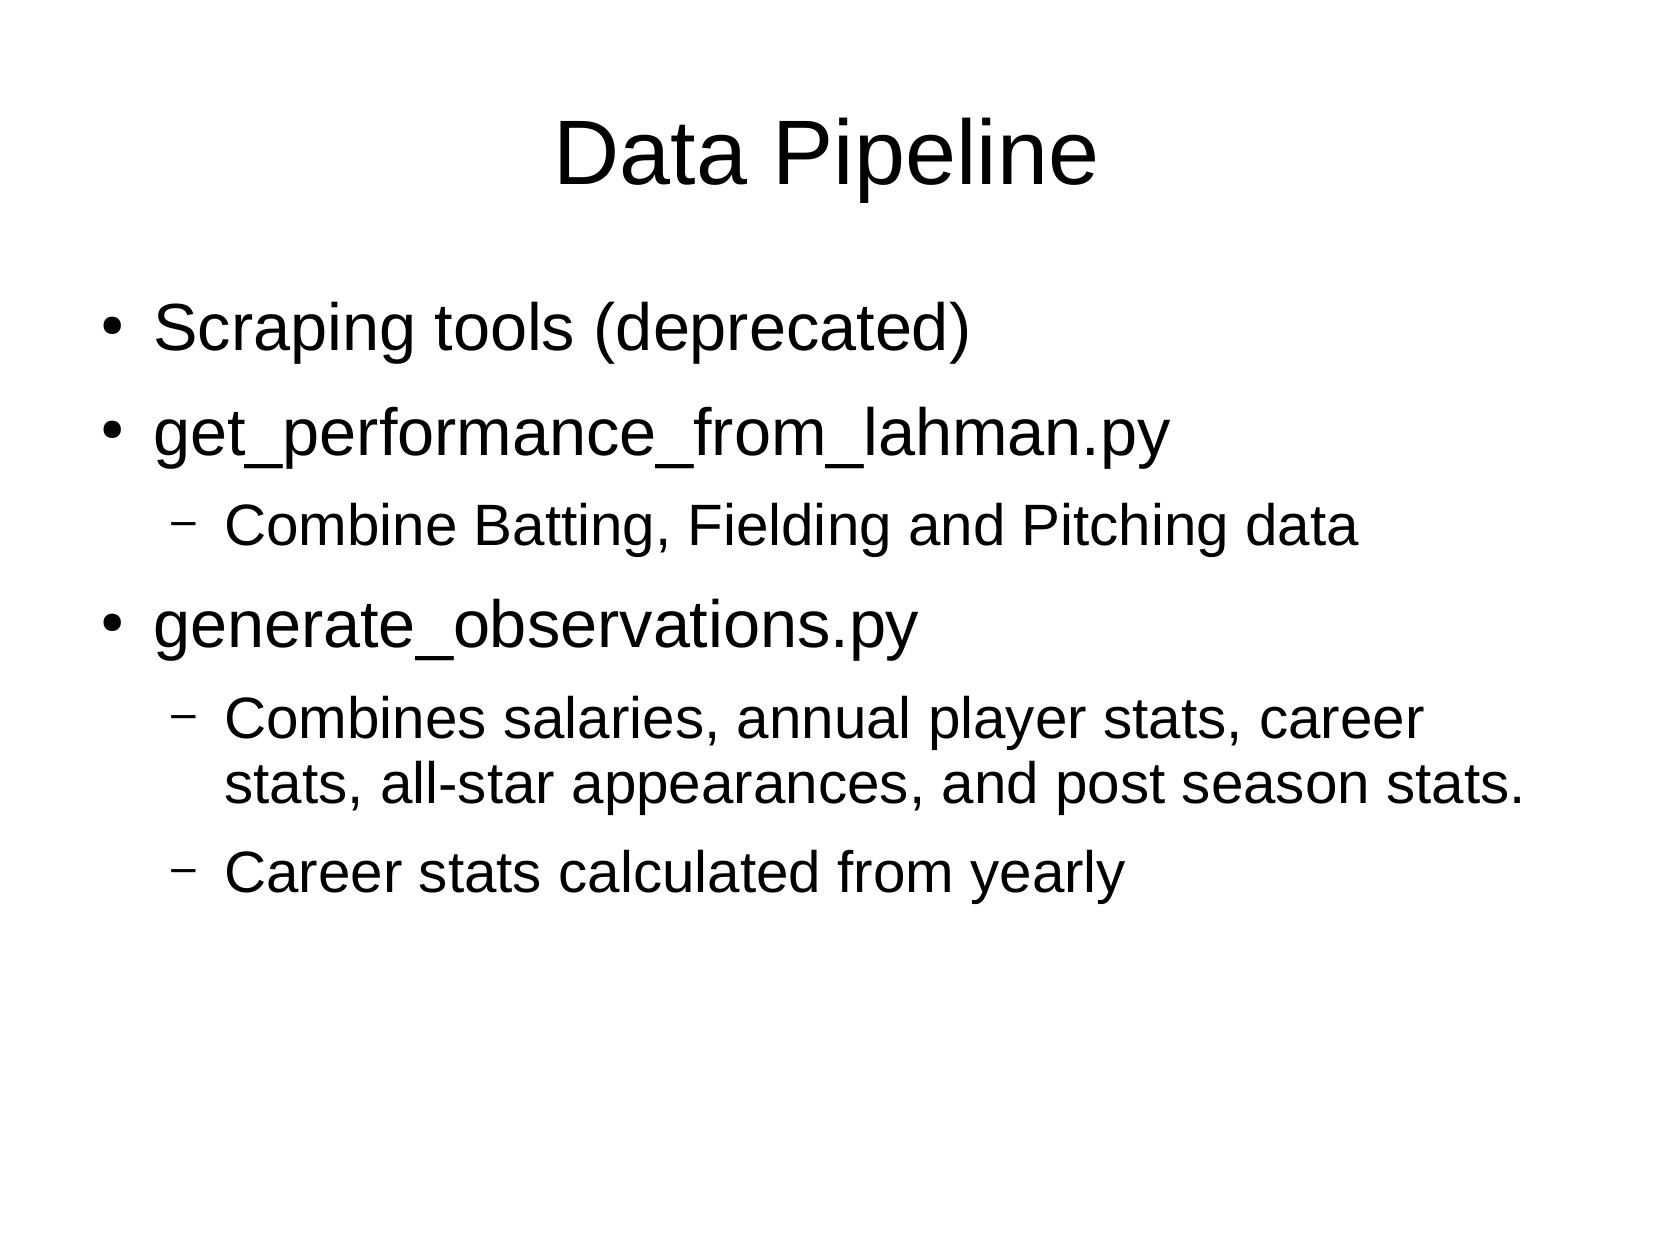

# Data Pipeline
Scraping tools (deprecated)
get_performance_from_lahman.py
Combine Batting, Fielding and Pitching data
generate_observations.py
Combines salaries, annual player stats, career stats, all-star appearances, and post season stats.
Career stats calculated from yearly